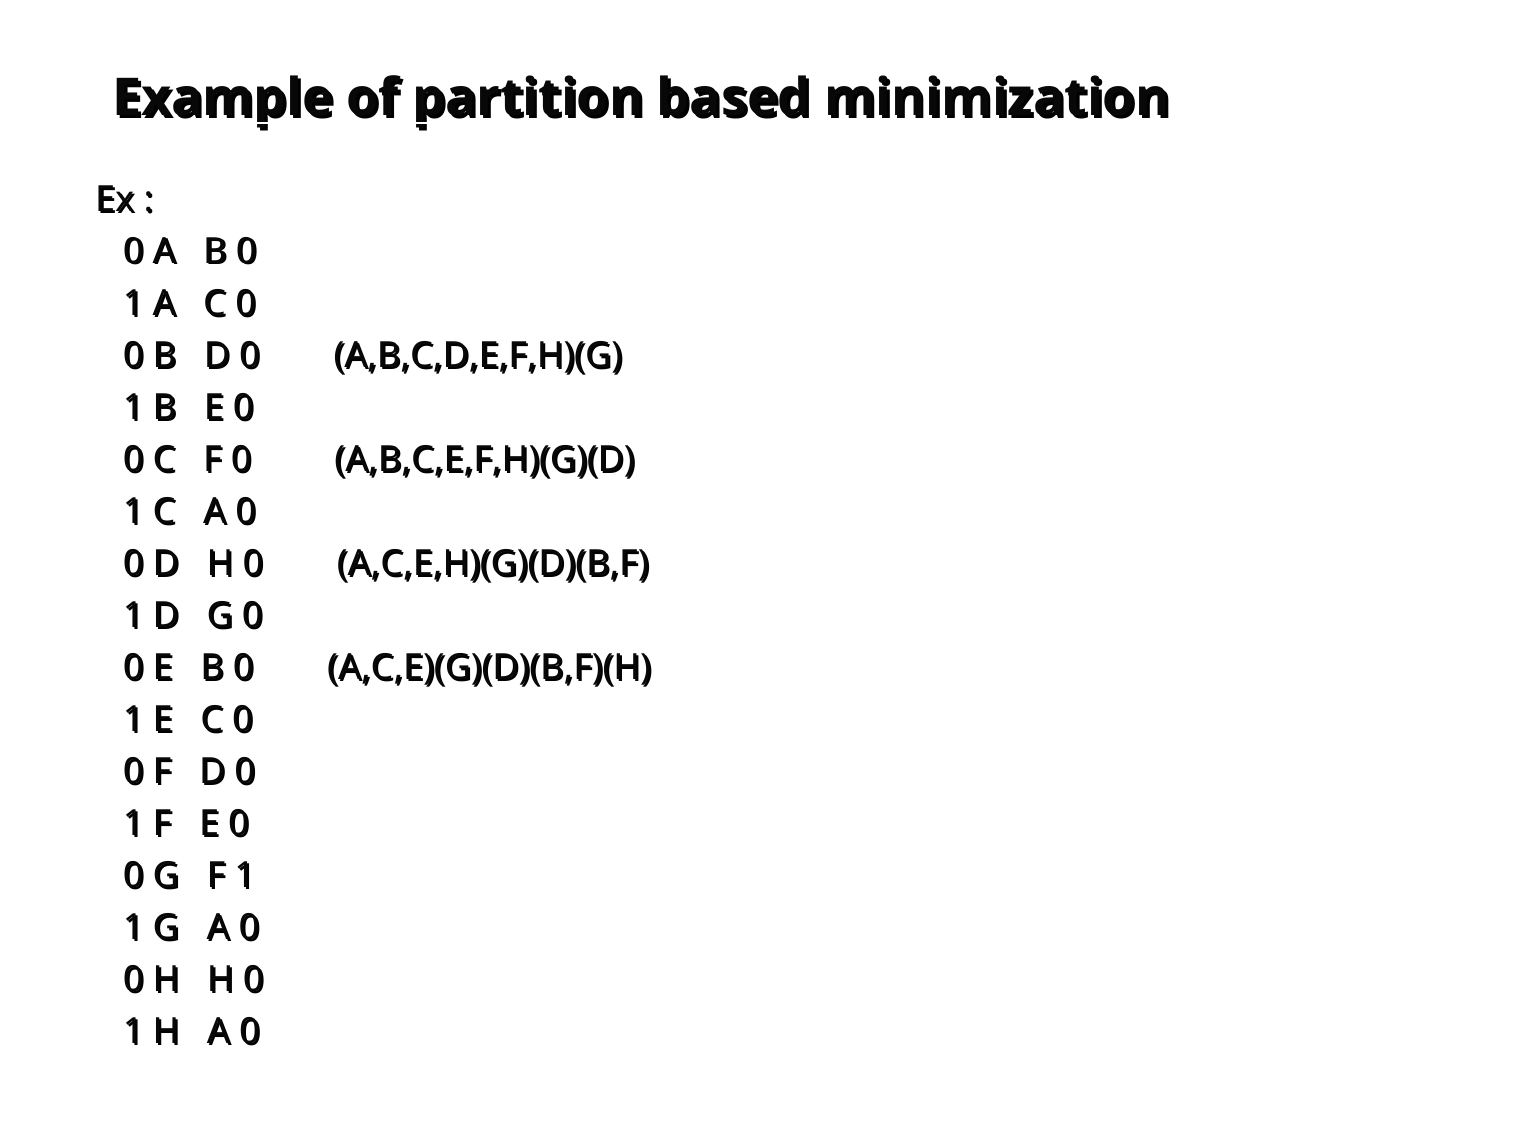

# Example of partition based minimization
Ex :
 0 A B 0
 1 A C 0
 0 B D 0 (A,B,C,D,E,F,H)(G)
 1 B E 0
 0 C F 0 (A,B,C,E,F,H)(G)(D)
 1 C A 0
 0 D H 0 (A,C,E,H)(G)(D)(B,F)
 1 D G 0
 0 E B 0 (A,C,E)(G)(D)(B,F)(H)
 1 E C 0
 0 F D 0
 1 F E 0
 0 G F 1
 1 G A 0
 0 H H 0
 1 H A 0